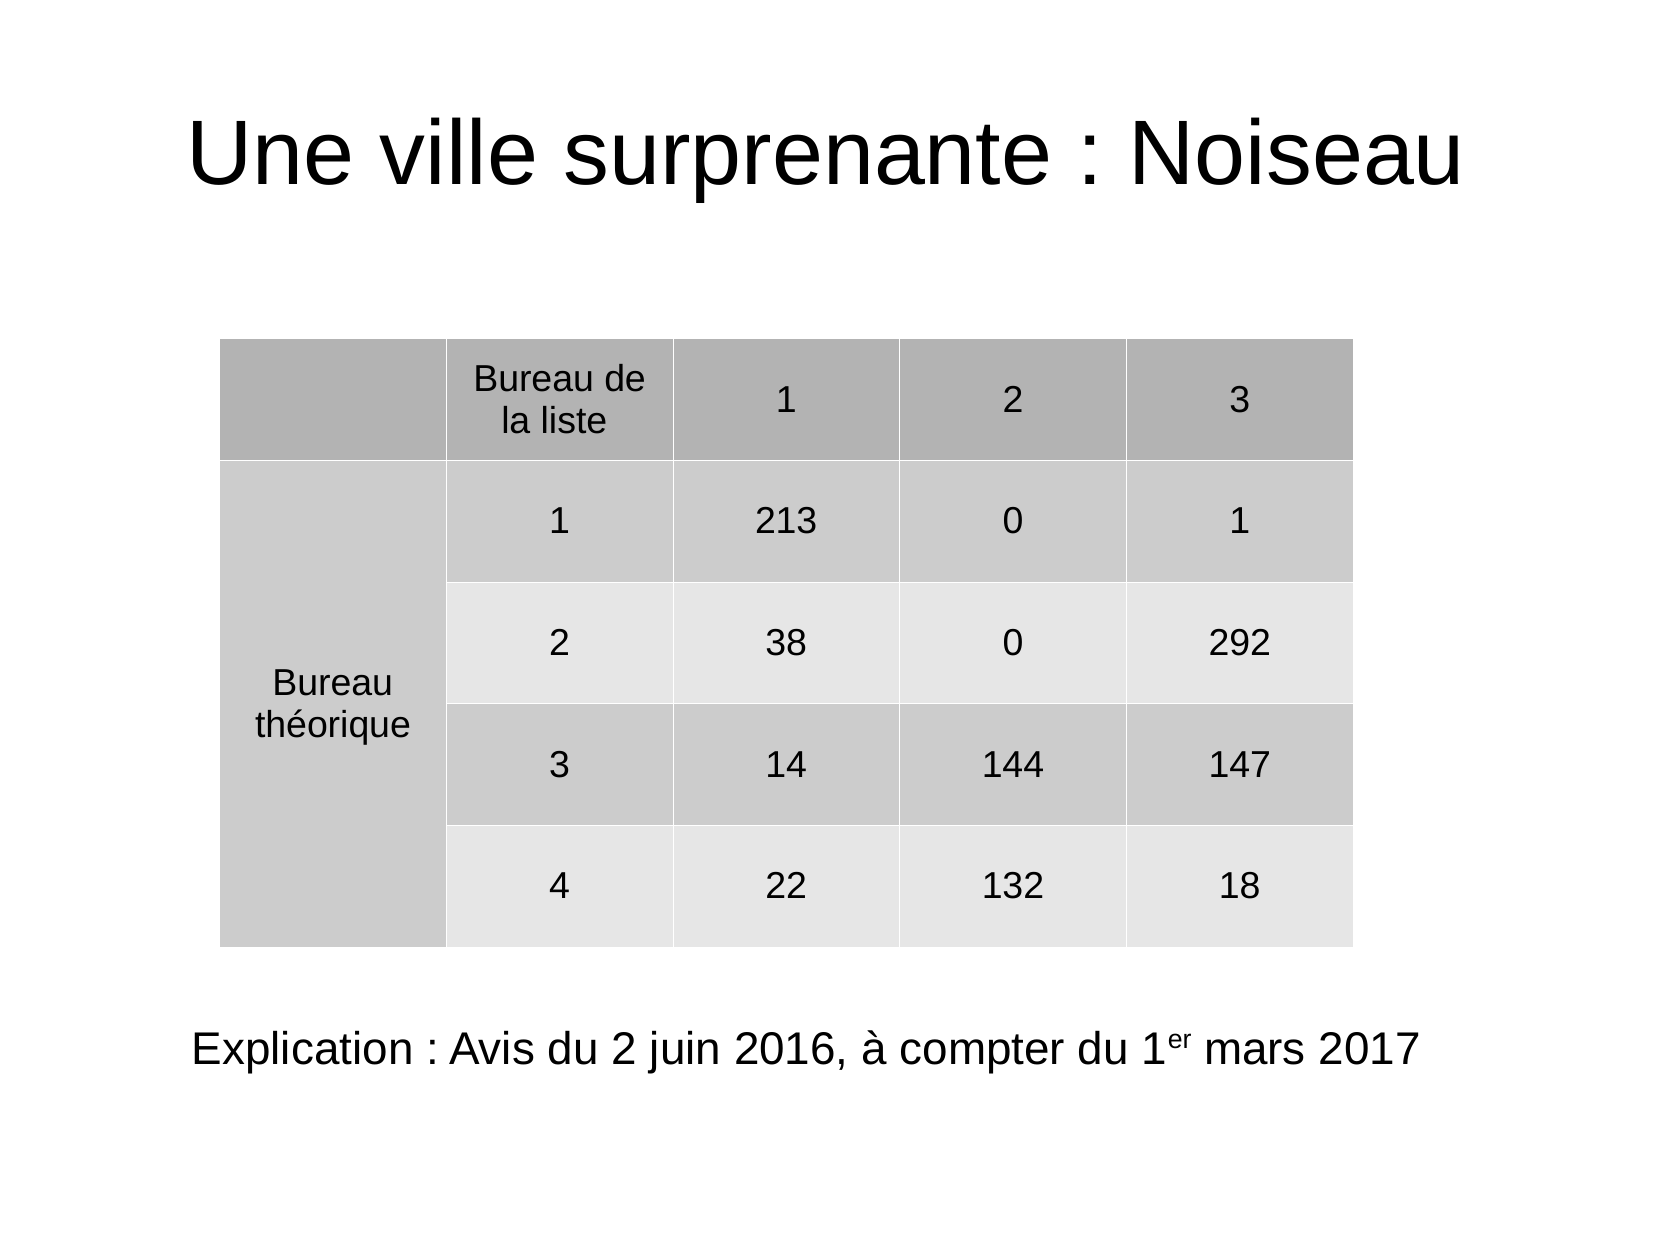

# Une ville surprenante : Noiseau
| | Bureau de la liste | 1 | 2 | 3 |
| --- | --- | --- | --- | --- |
| Bureau théorique | 1 | 213 | 0 | 1 |
| | 2 | 38 | 0 | 292 |
| | 3 | 14 | 144 | 147 |
| | 4 | 22 | 132 | 18 |
Explication : Avis du 2 juin 2016, à compter du 1er mars 2017